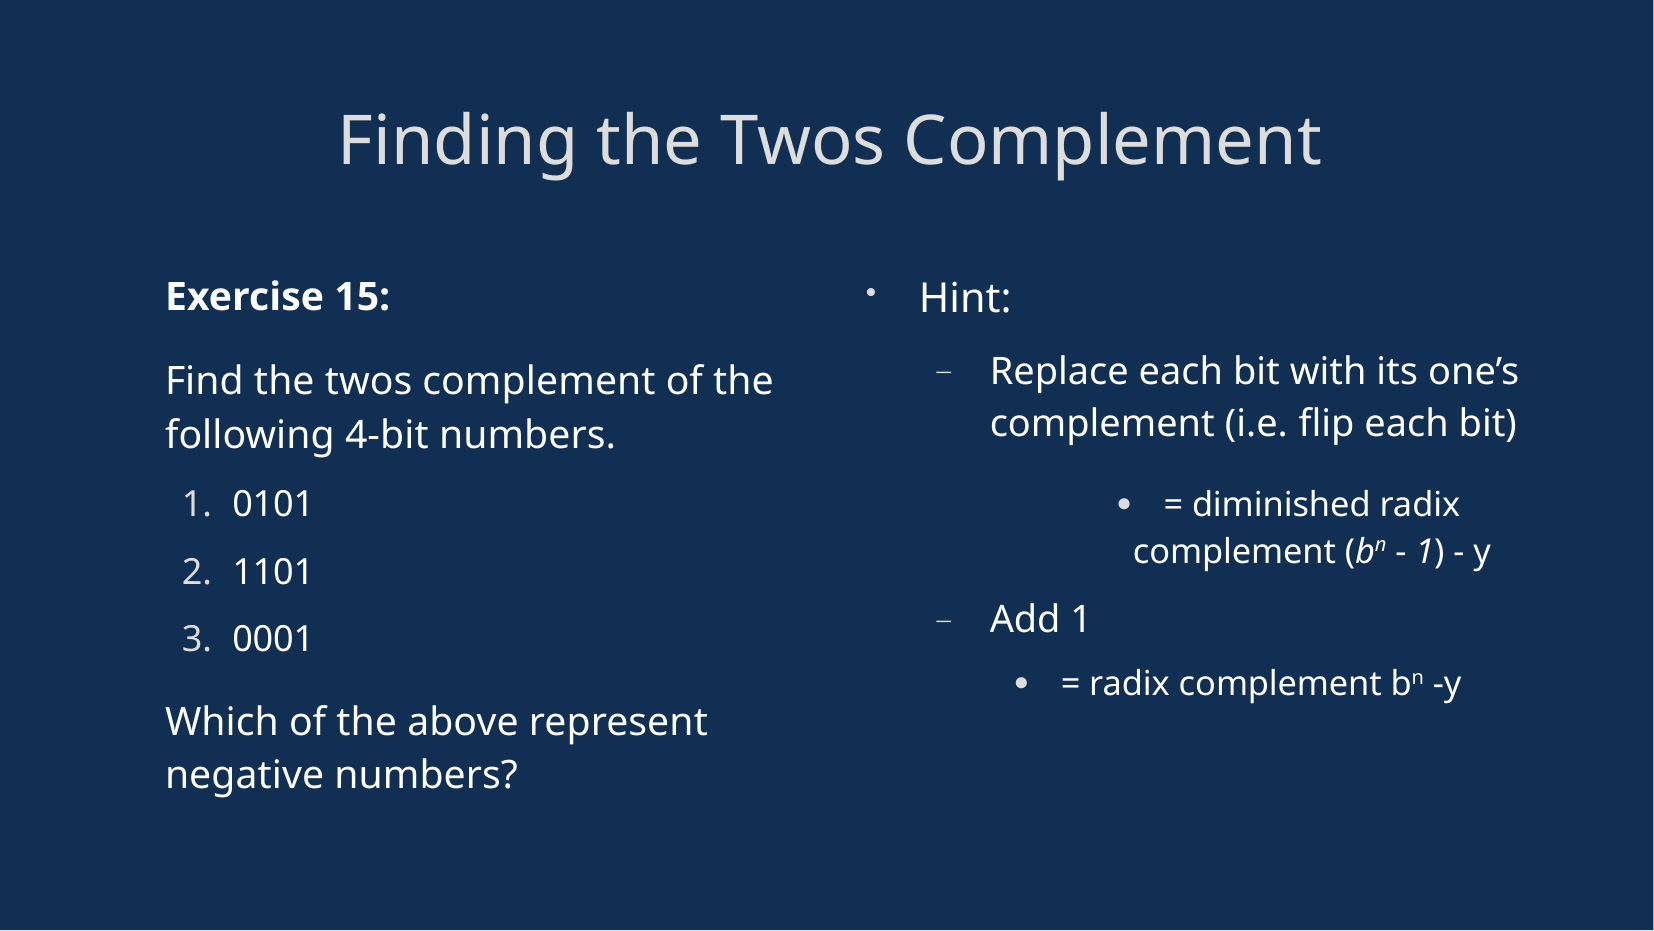

# Finding the Twos Complement
Exercise 15:
Find the twos complement of the following 4-bit numbers.
0101
1101
0001
Which of the above represent negative numbers?
Hint:
Replace each bit with its one’s complement (i.e. flip each bit)
= diminished radix complement (bn - 1) - y
Add 1
= radix complement bn -y